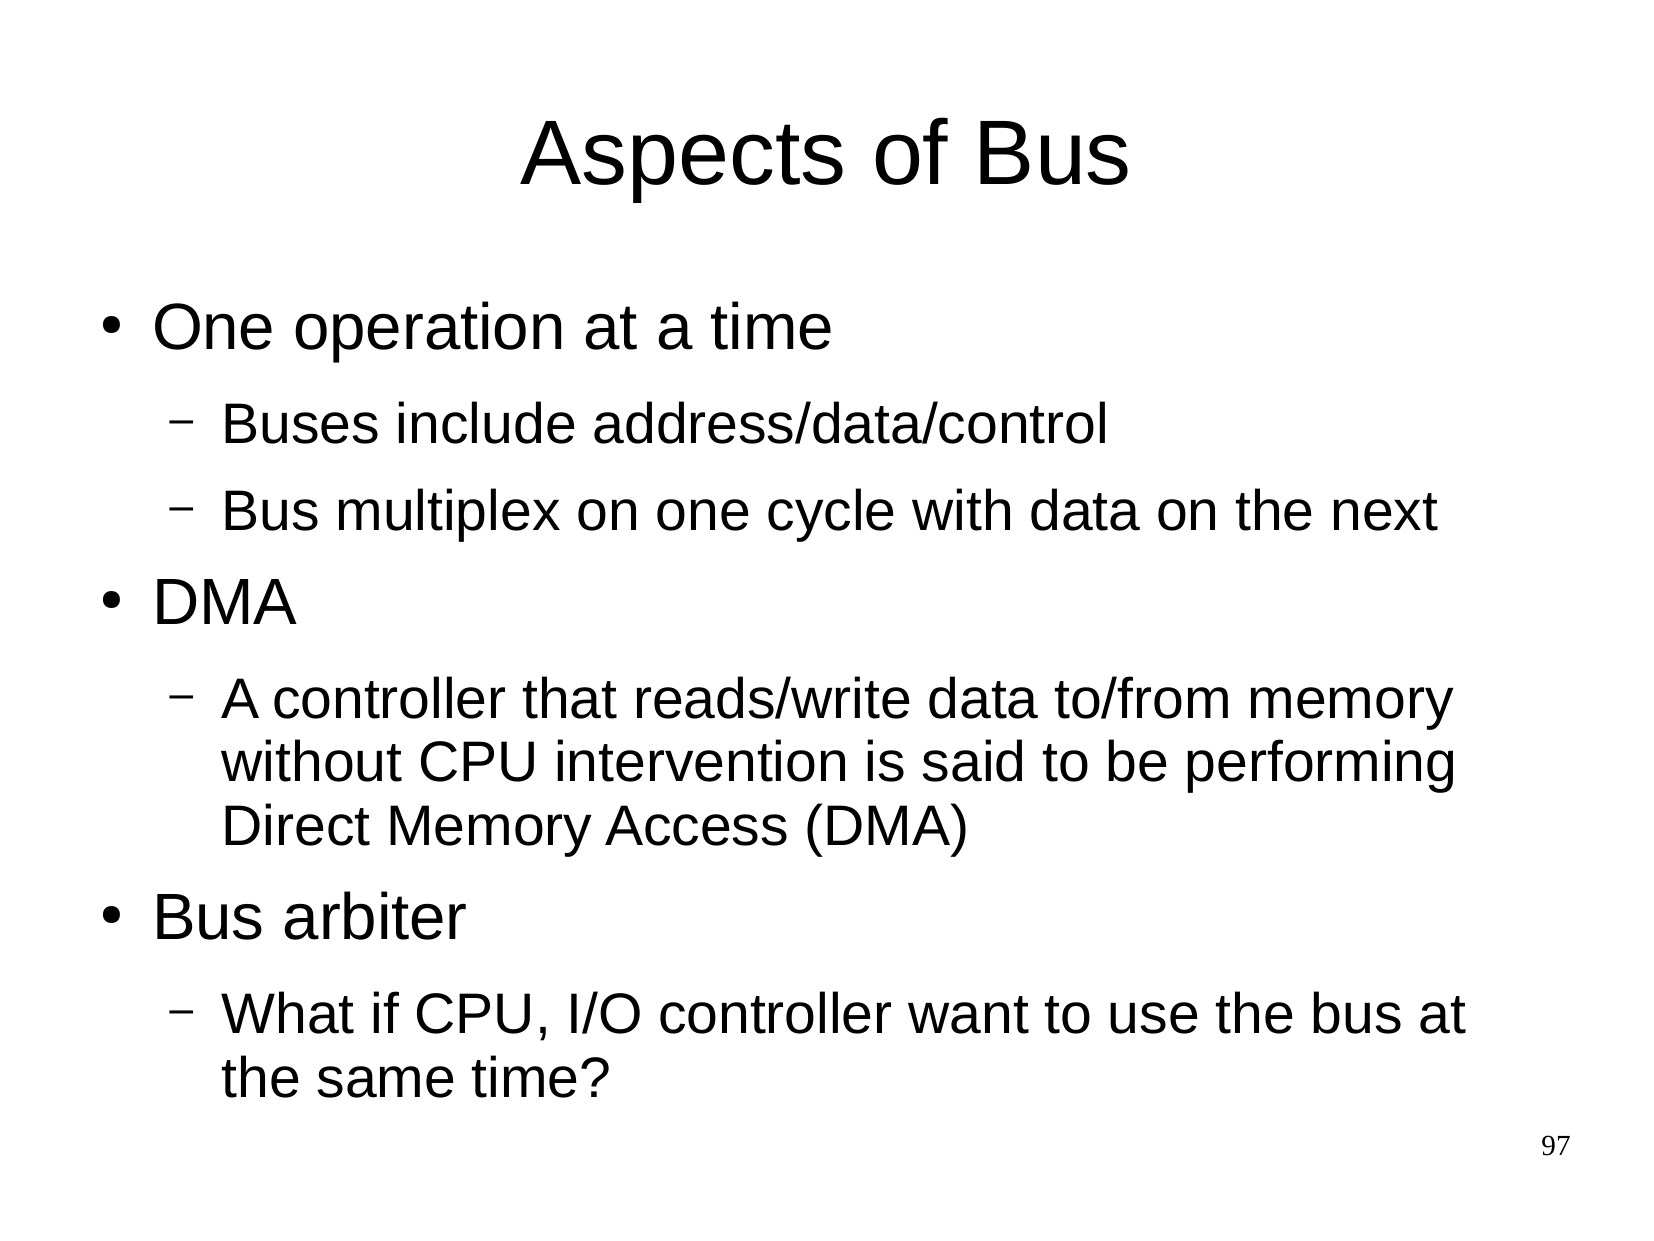

# Aspects of Bus
One operation at a time
Buses include address/data/control
Bus multiplex on one cycle with data on the next
DMA
A controller that reads/write data to/from memory without CPU intervention is said to be performing Direct Memory Access (DMA)
Bus arbiter
What if CPU, I/O controller want to use the bus at the same time?
97